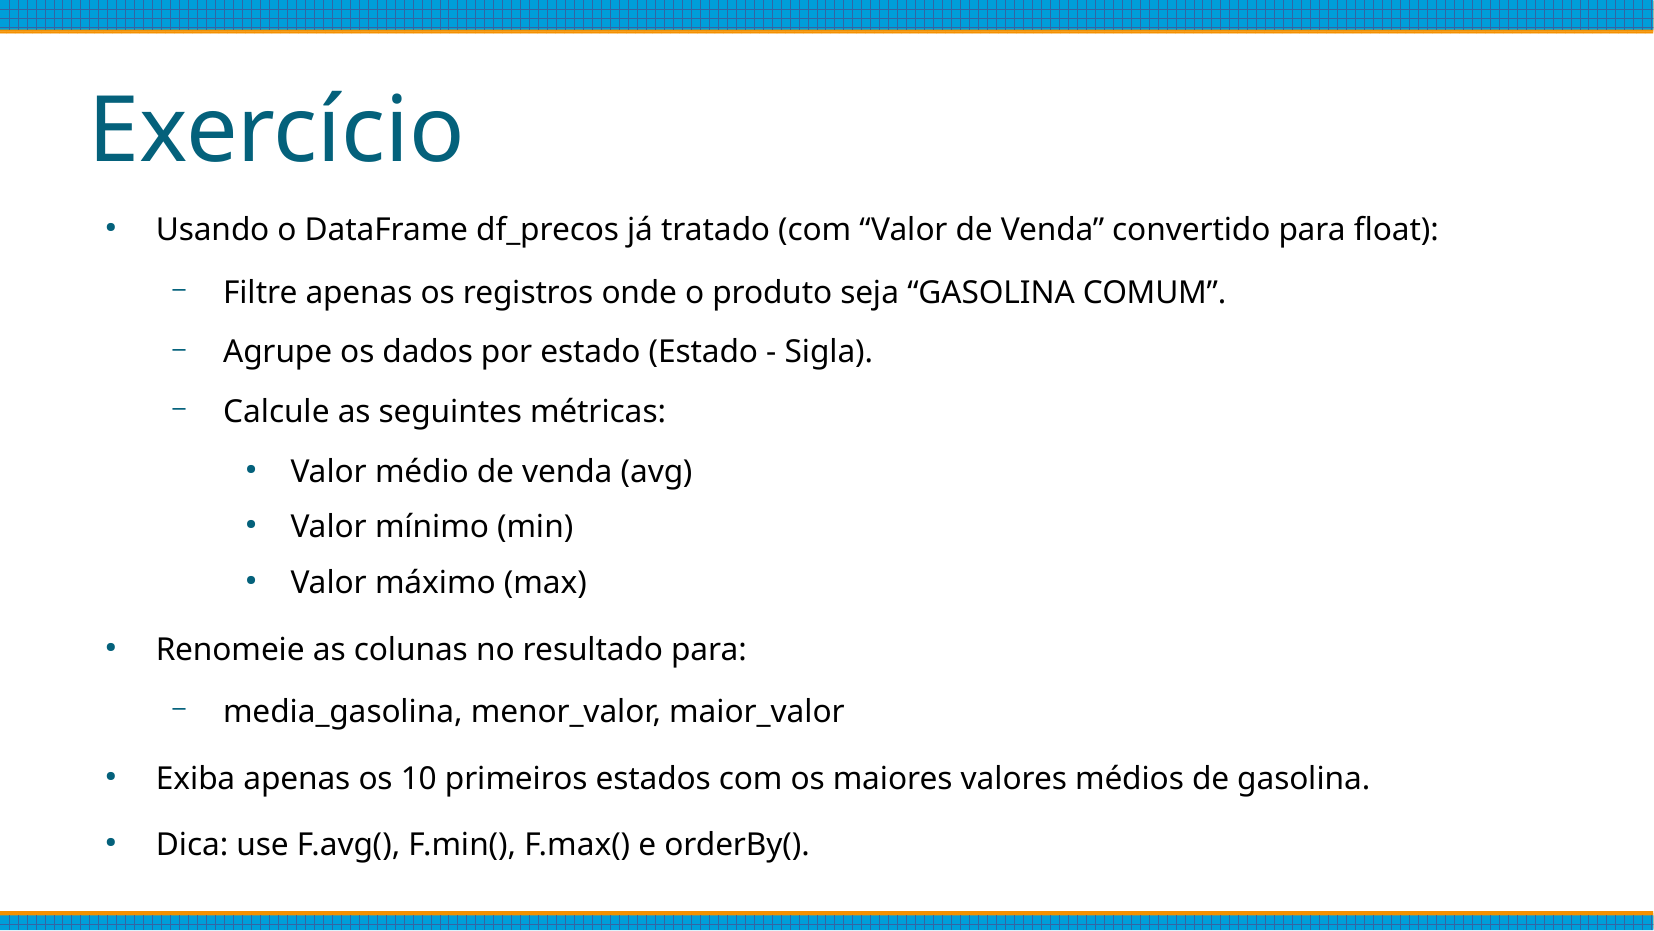

# Exercício
Usando o DataFrame df_precos já tratado (com “Valor de Venda” convertido para float):
Filtre apenas os registros onde o produto seja “GASOLINA COMUM”.
Agrupe os dados por estado (Estado - Sigla).
Calcule as seguintes métricas:
Valor médio de venda (avg)
Valor mínimo (min)
Valor máximo (max)
Renomeie as colunas no resultado para:
media_gasolina, menor_valor, maior_valor
Exiba apenas os 10 primeiros estados com os maiores valores médios de gasolina.
Dica: use F.avg(), F.min(), F.max() e orderBy().